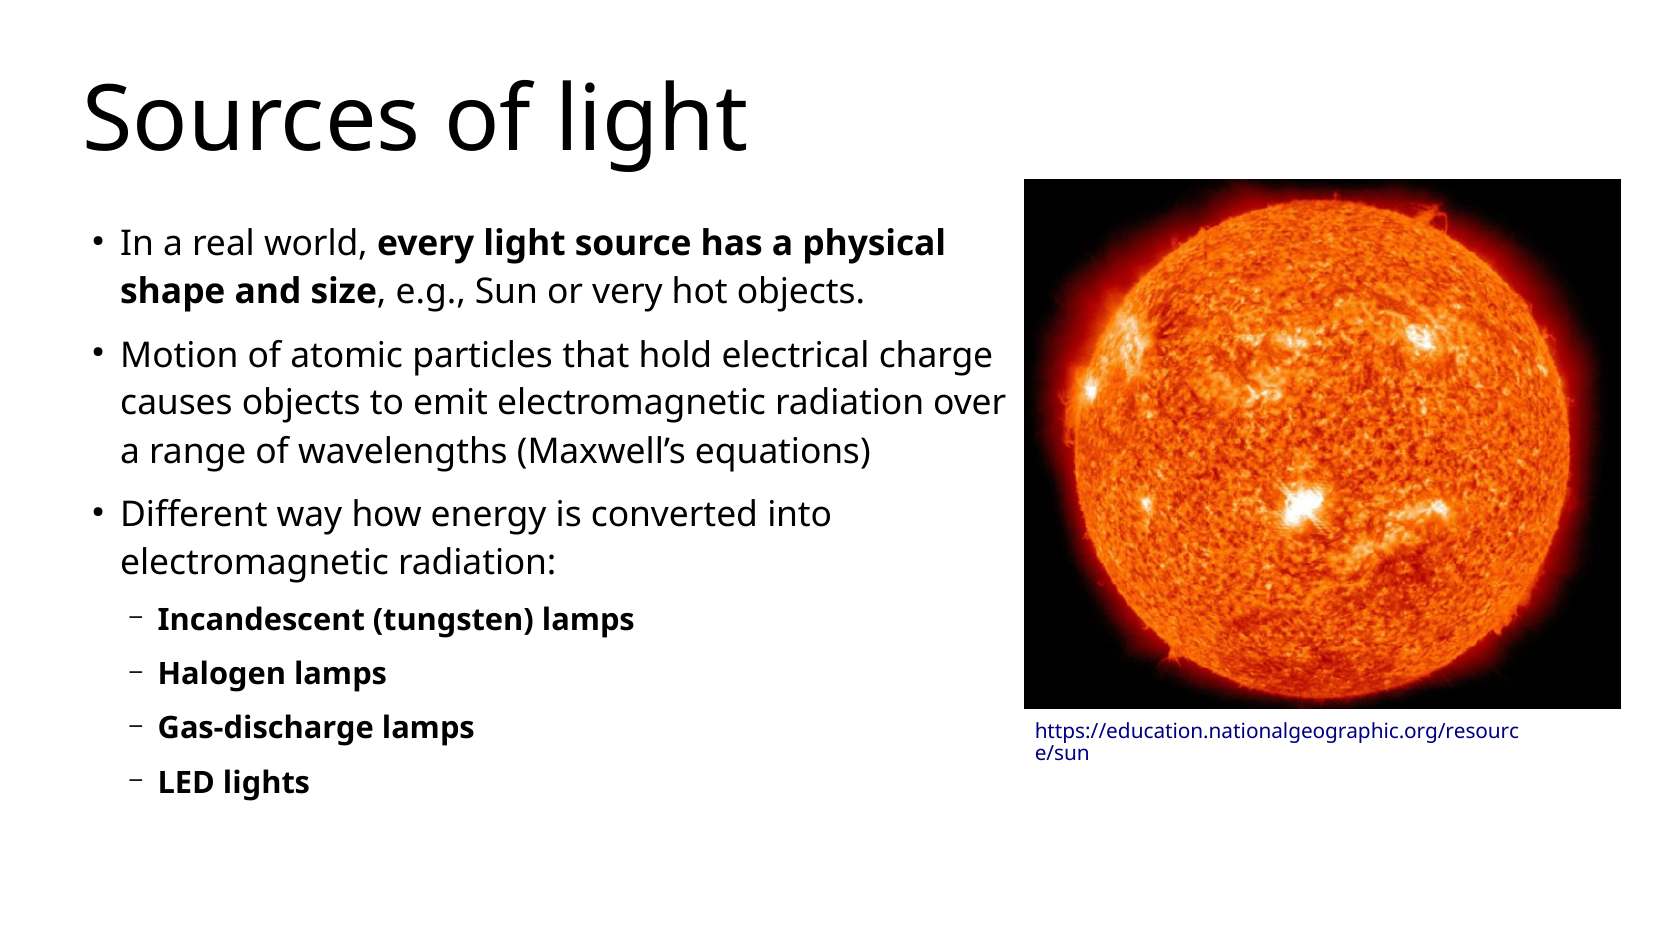

# Sources of light
In a real world, every light source has a physical shape and size, e.g., Sun or very hot objects.
Motion of atomic particles that hold electrical charge causes objects to emit electromagnetic radiation over a range of wavelengths (Maxwell’s equations)
Different way how energy is converted into electromagnetic radiation:
Incandescent (tungsten) lamps
Halogen lamps
Gas-discharge lamps
LED lights
https://education.nationalgeographic.org/resource/sun